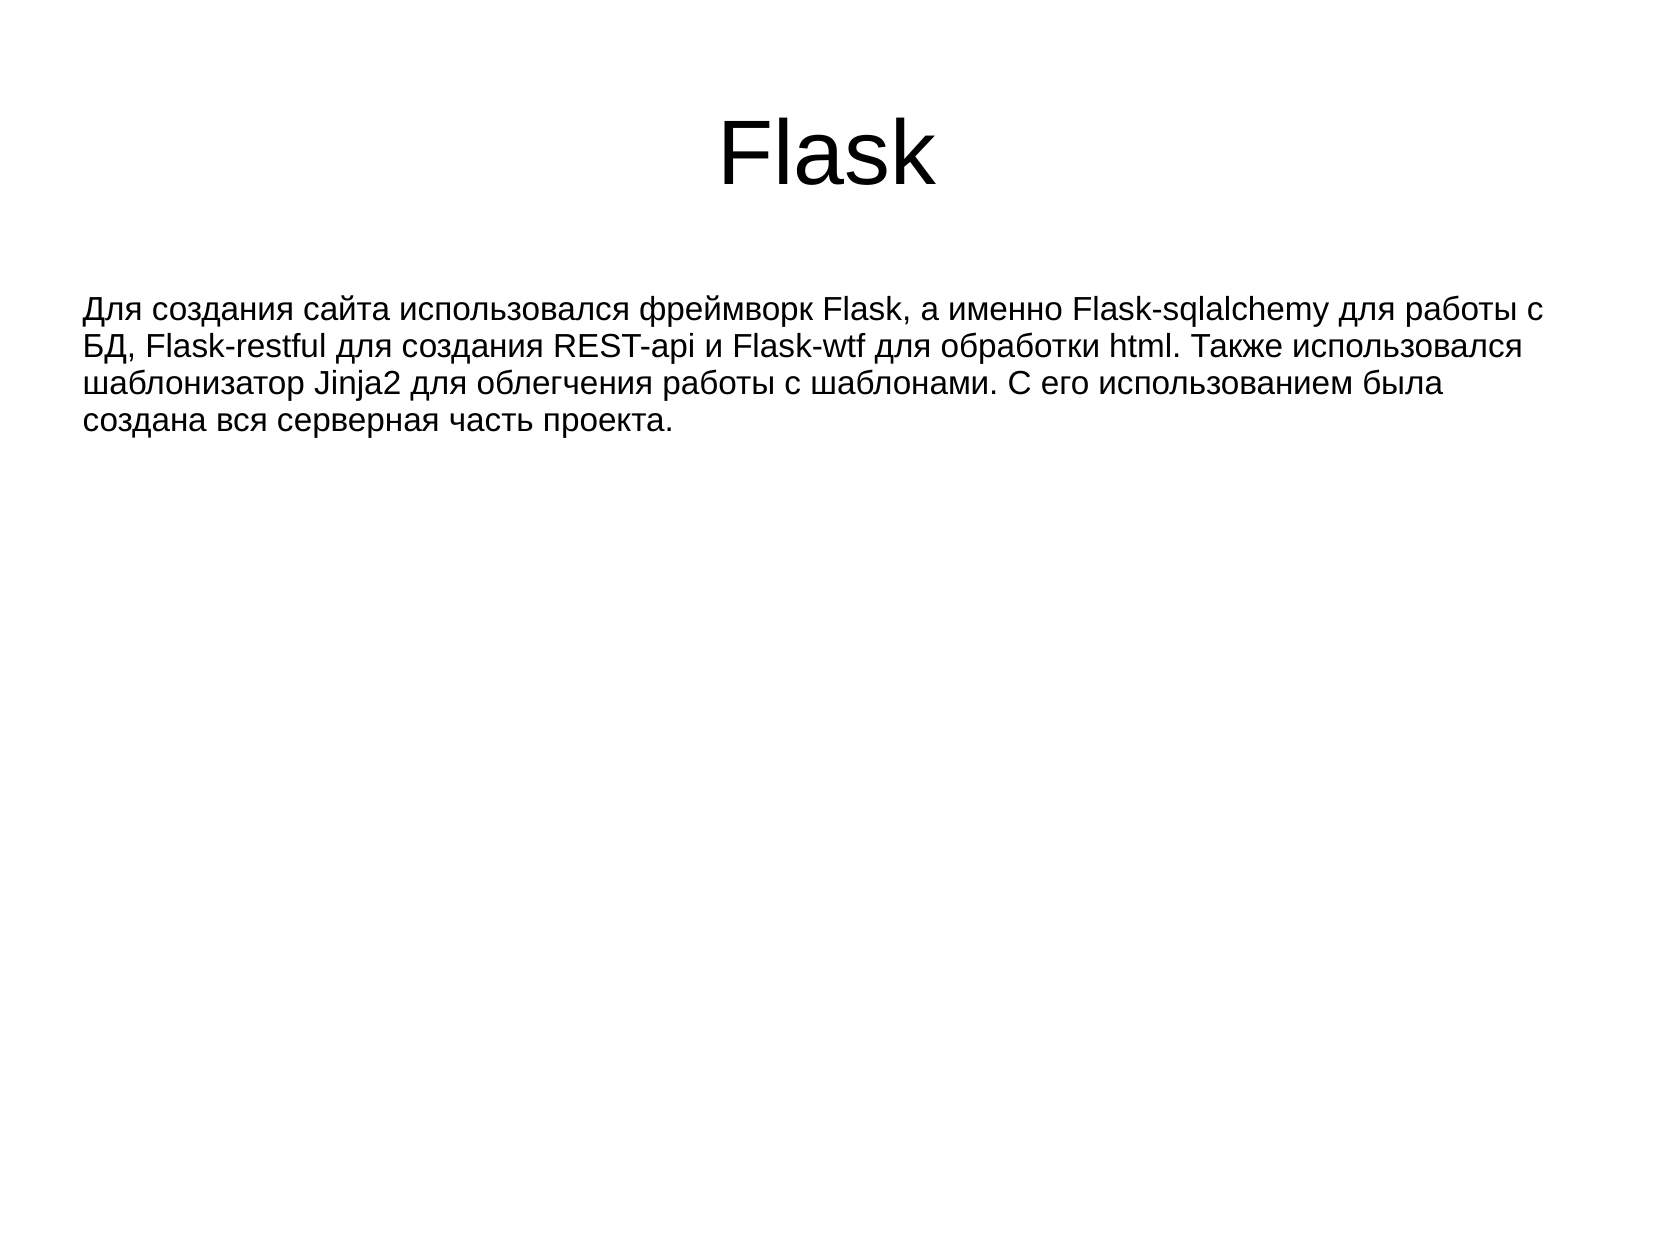

# Flask
Для создания сайта использовался фреймворк Flask, а именно Flask-sqlalchemy для работы с БД, Flask-restful для создания REST-api и Flask-wtf для обработки html. Также использовался шаблонизатор Jinja2 для облегчения работы с шаблонами. С его использованием была создана вся серверная часть проекта.